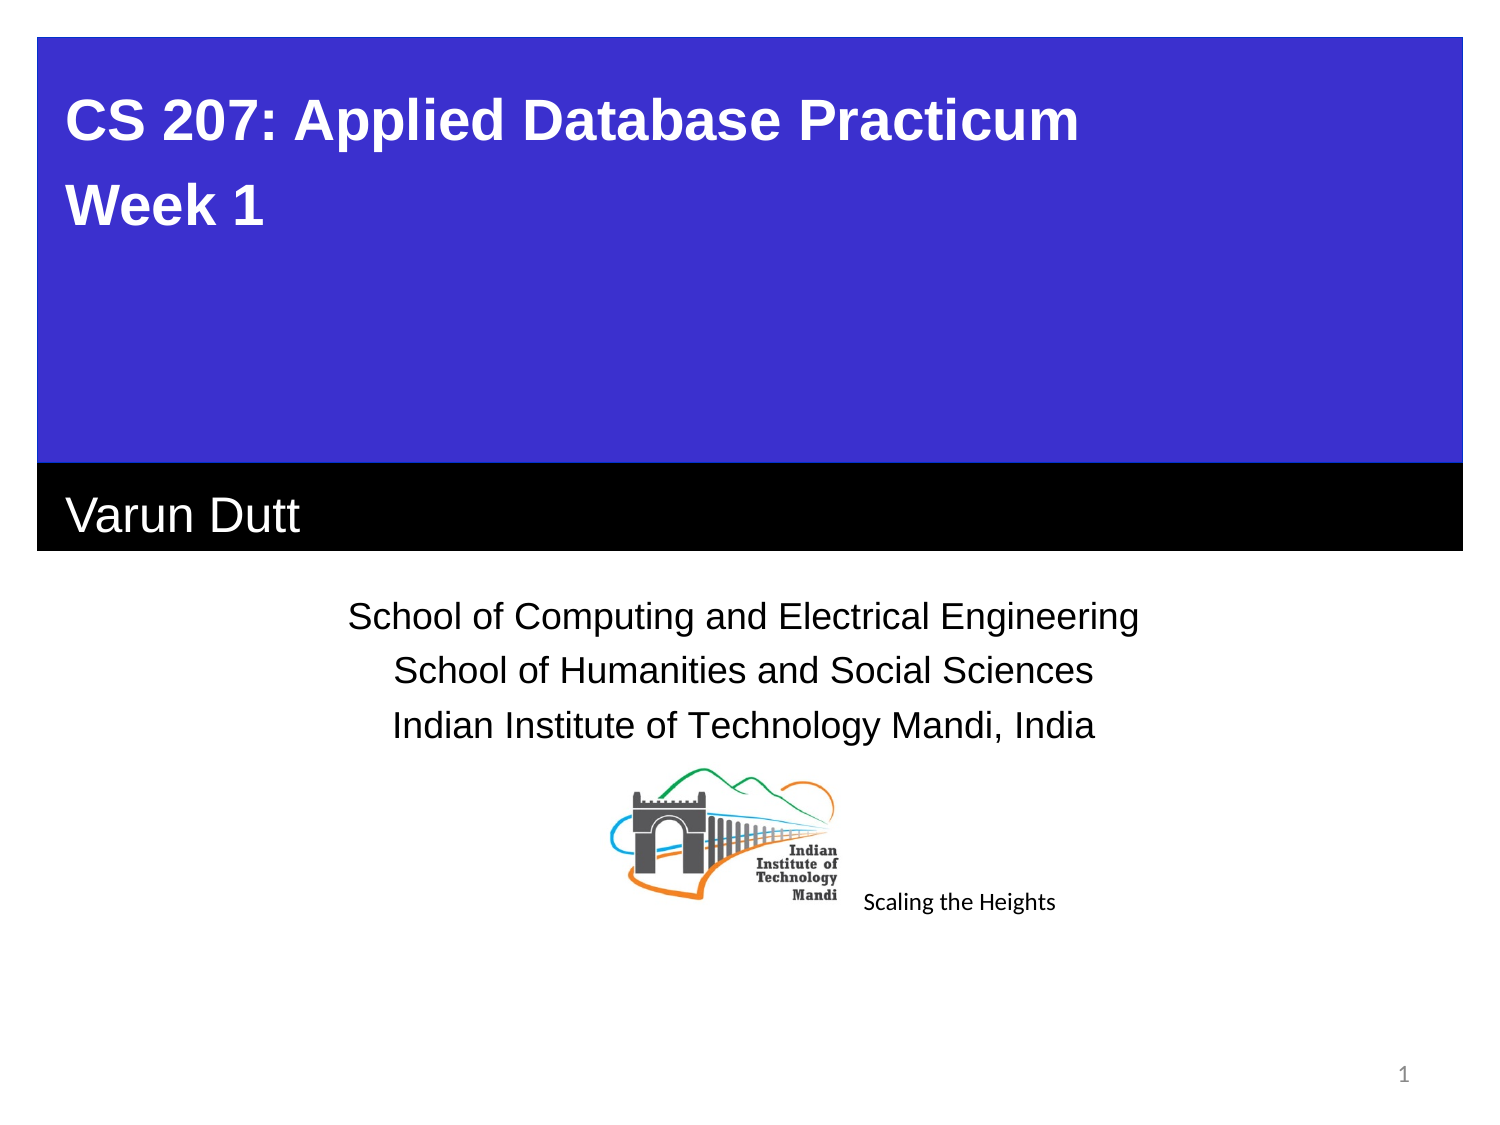

# CS 207: Applied Database Practicum
Week 1
Varun Dutt
School of Computing and Electrical Engineering
School of Humanities and Social Sciences
Indian Institute of Technology Mandi, India
Scaling the Heights